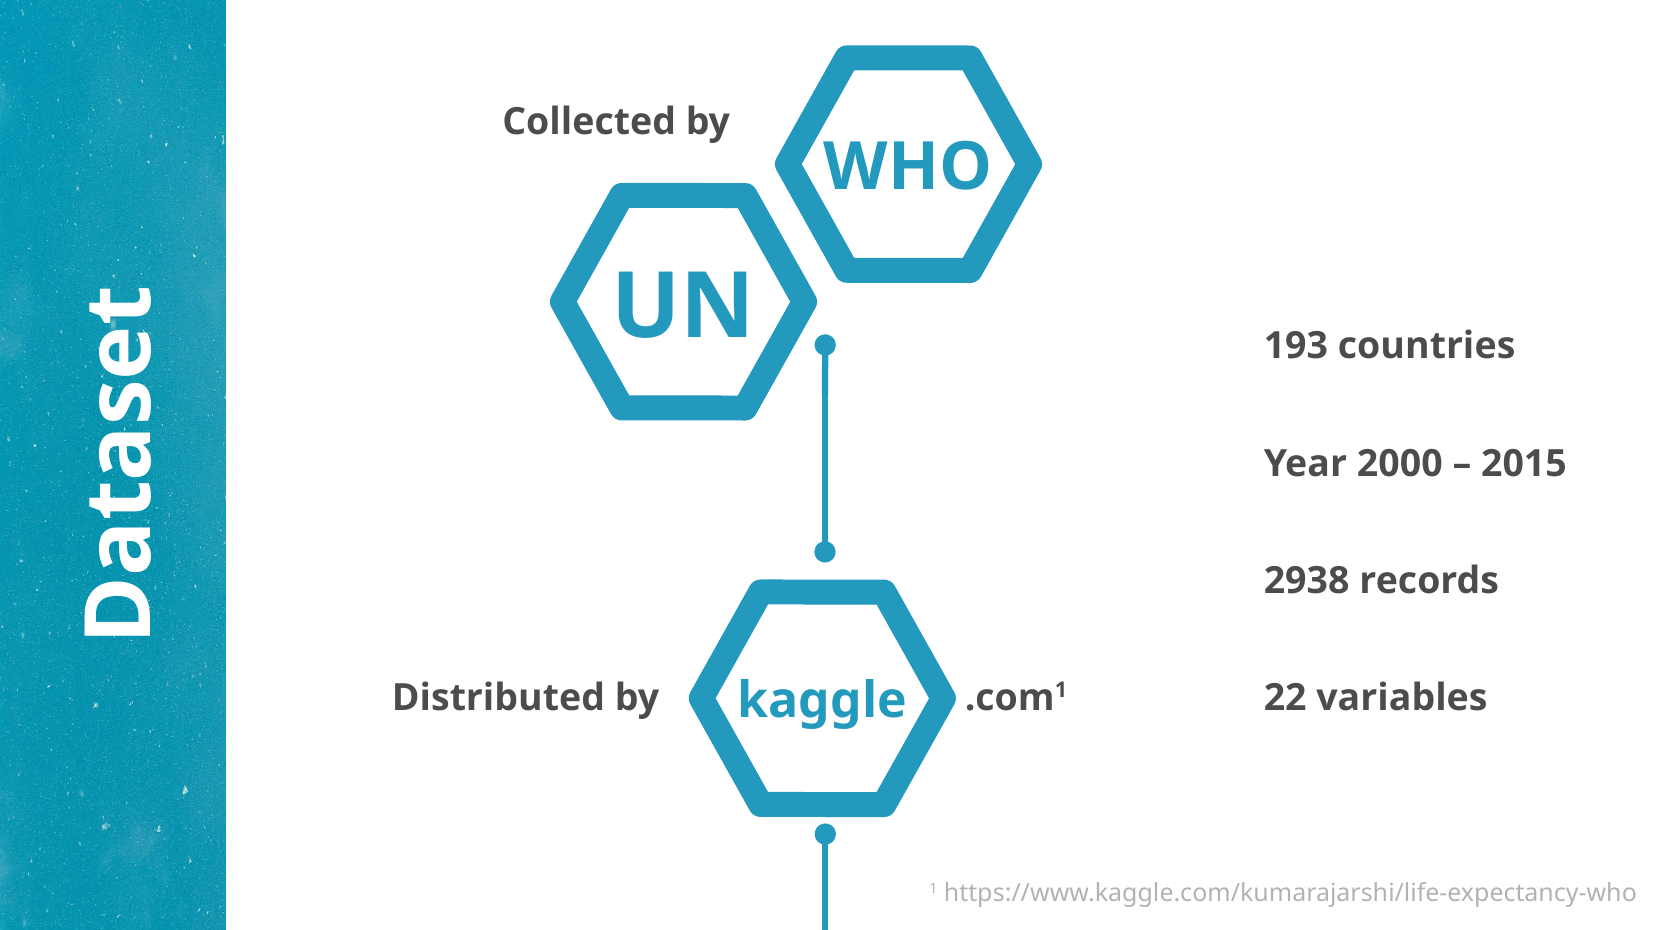

WHO
Collected by
UN
193 countries
Year 2000 – 2015
2938 records
22 variables
# Dataset
kaggle
Distributed by
.com1
1 https://www.kaggle.com/kumarajarshi/life-expectancy-who